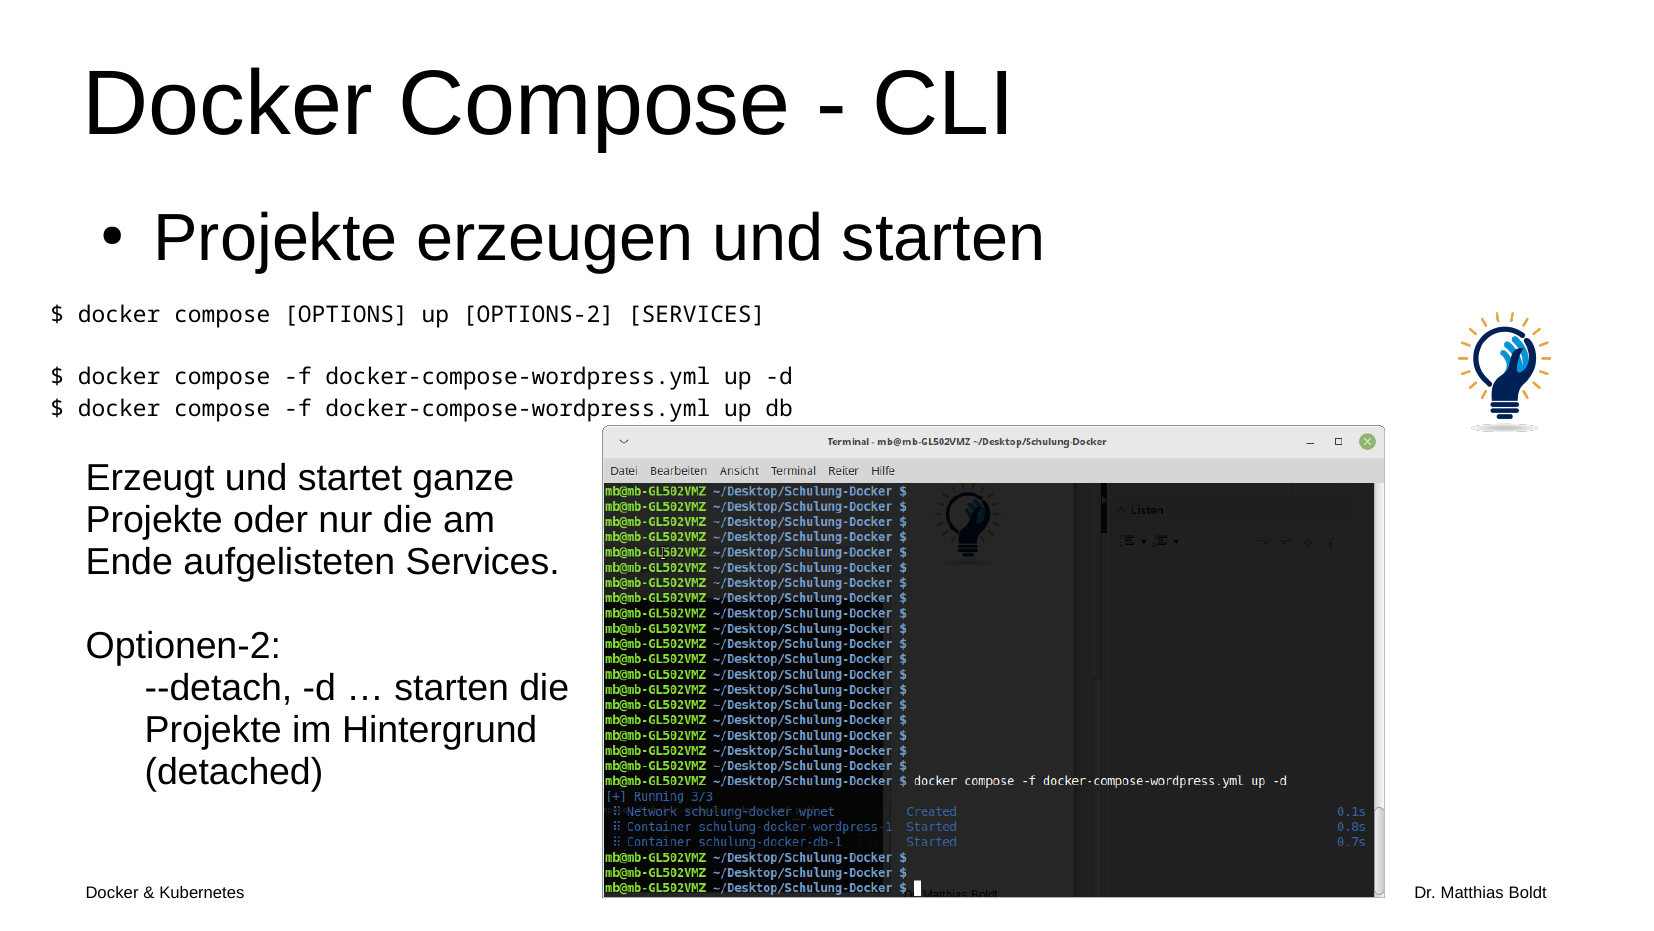

# Docker Compose - CLI
Projekte erzeugen und starten
$ docker compose [OPTIONS] up [OPTIONS-2] [SERVICES]
$ docker compose -f docker-compose-wordpress.yml up -d
$ docker compose -f docker-compose-wordpress.yml up db
Erzeugt und startet ganze Projekte oder nur die am Ende aufgelisteten Services.
Optionen-2:
--detach, -d … starten die Projekte im Hintergrund (detached)
Docker & Kubernetes																Dr. Matthias Boldt